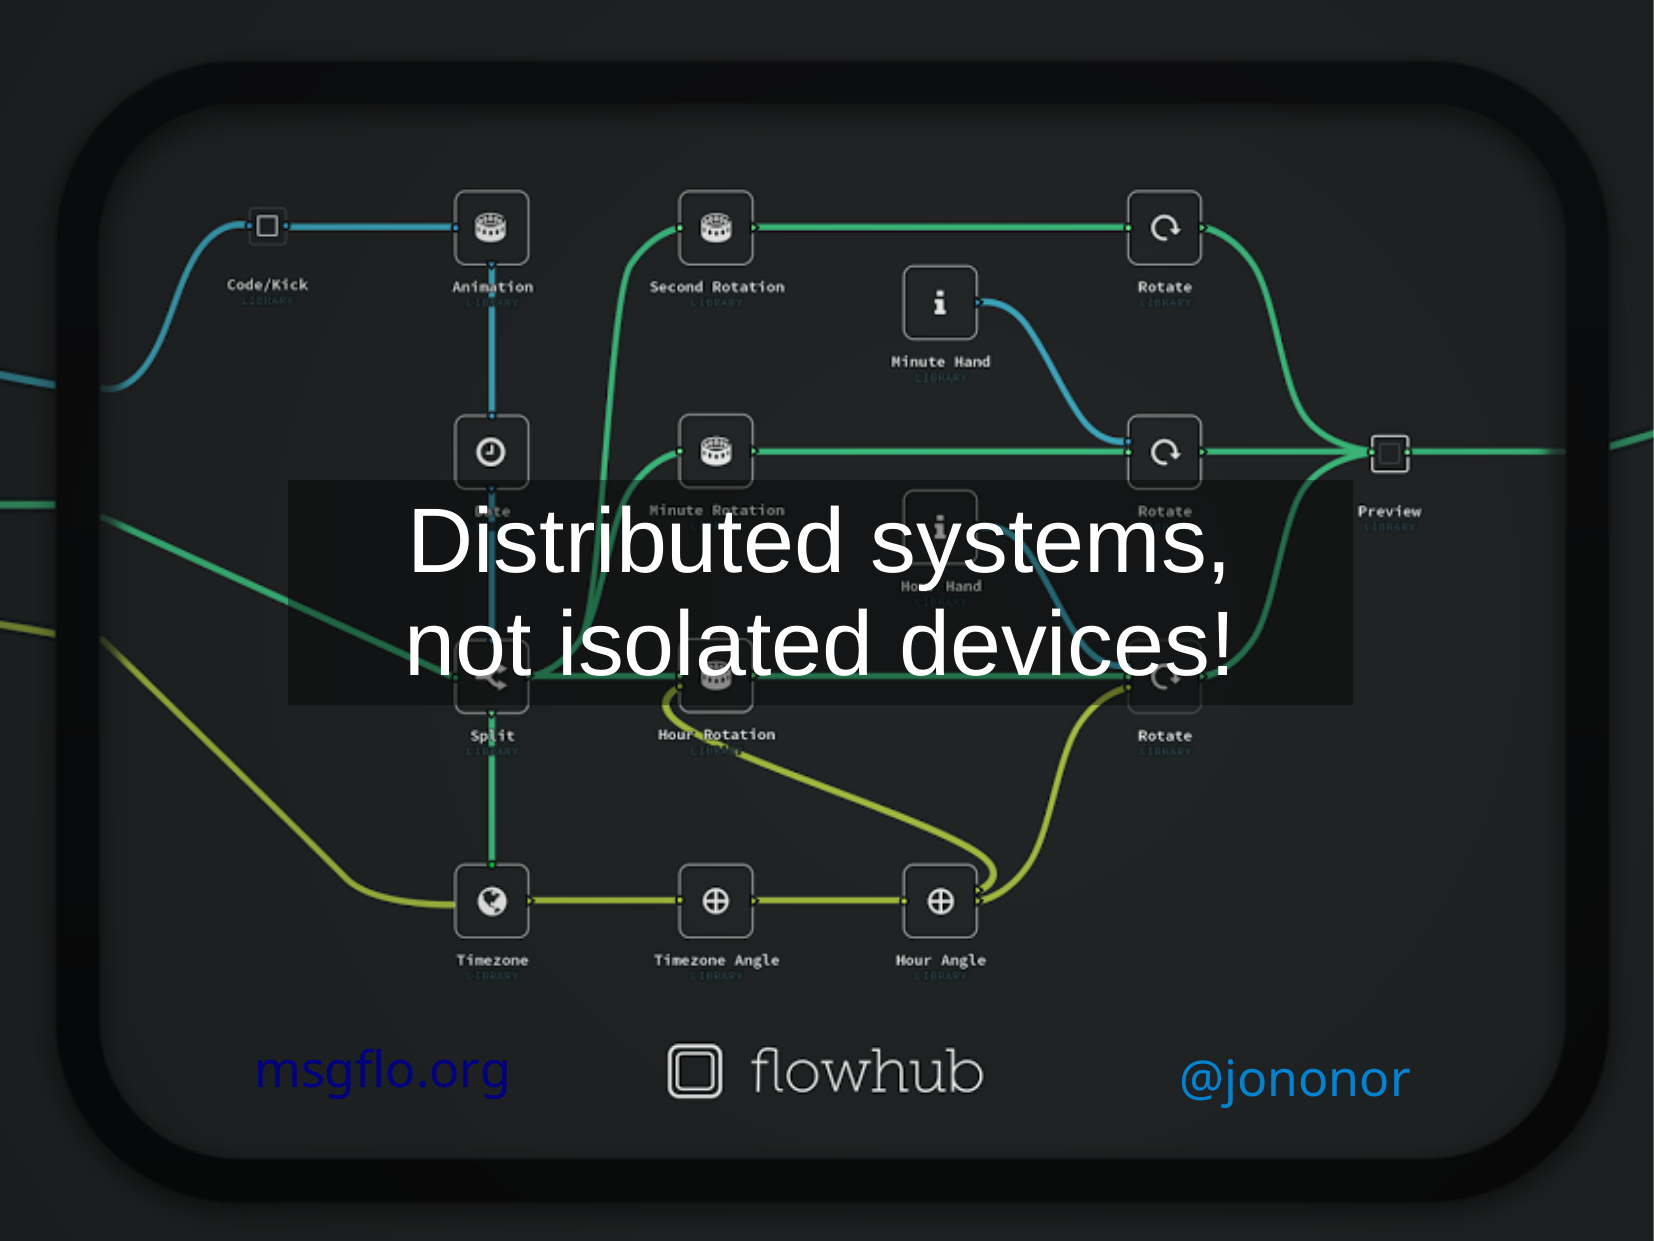

# Distributed systems, not isolated devices!
msgflo.org
@jononor